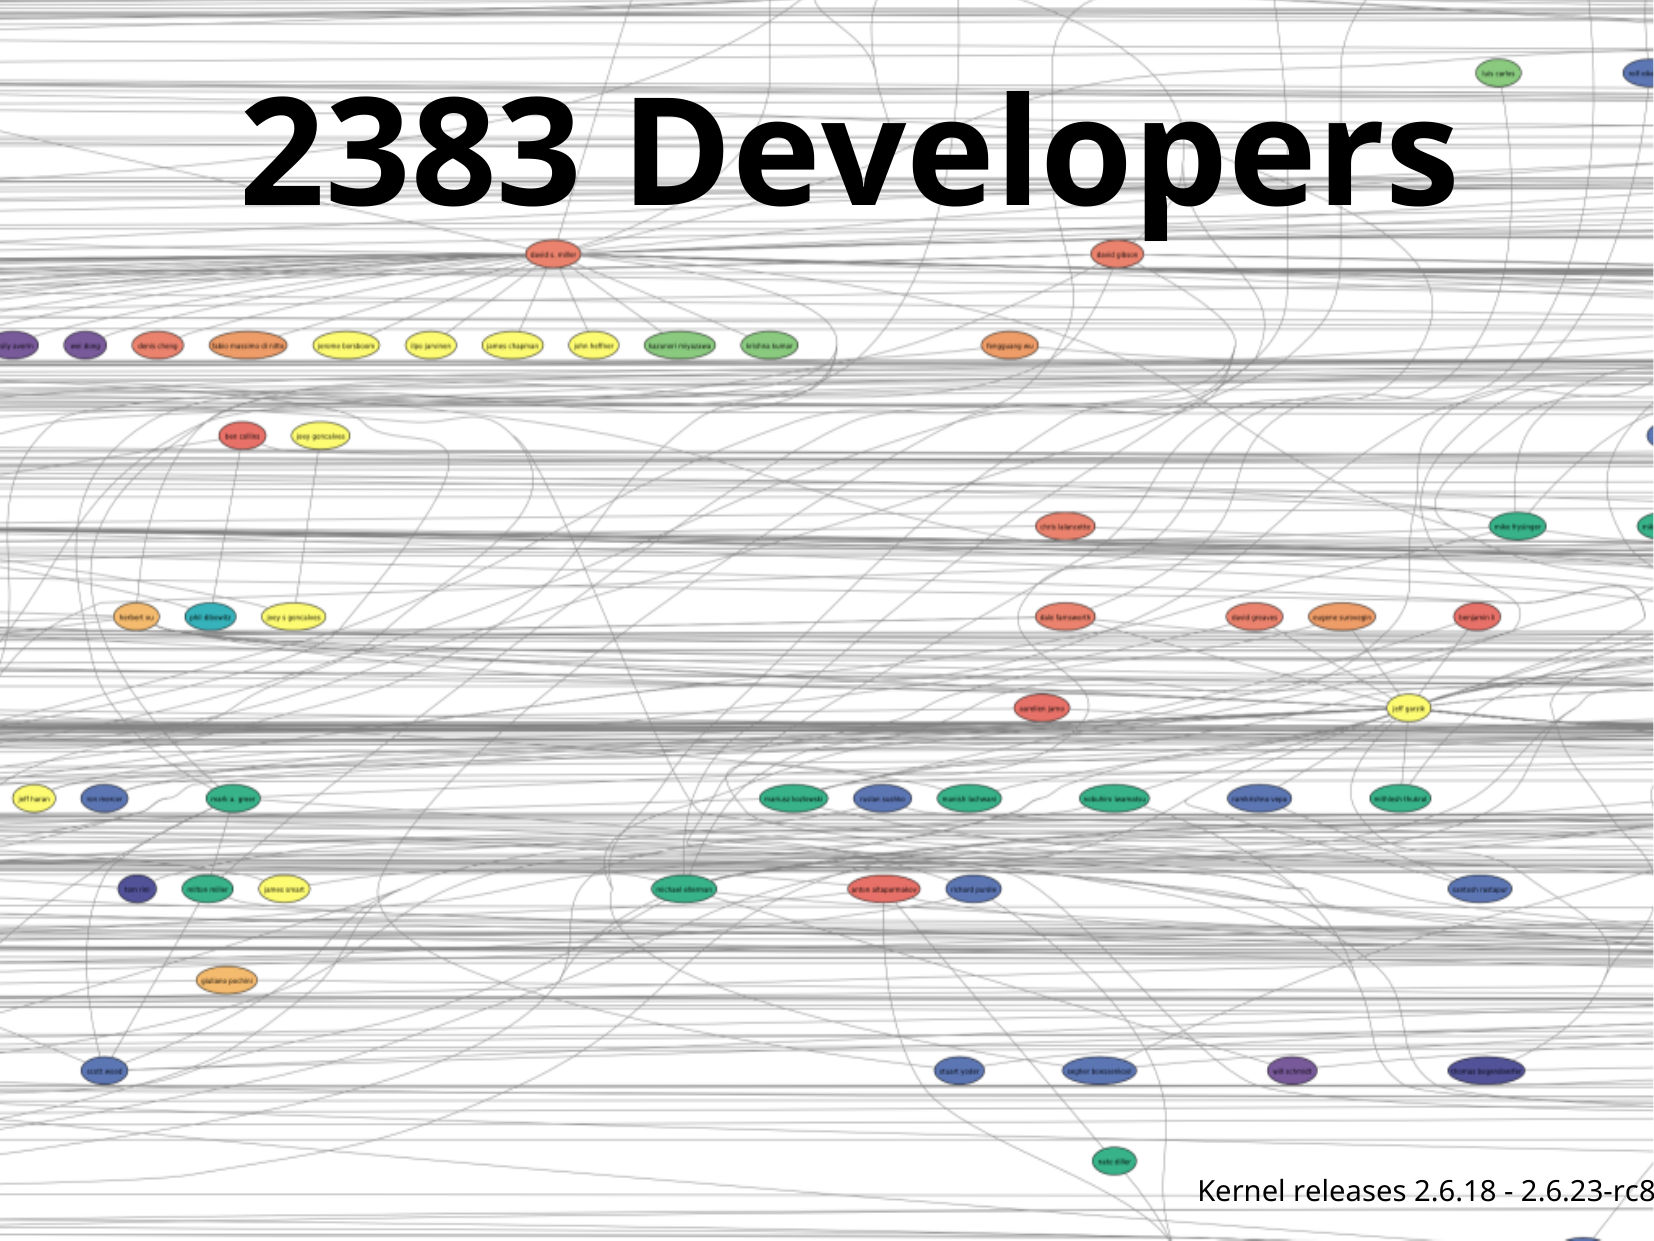

2383 Developers
Kernel releases 2.6.18 - 2.6.23-rc8